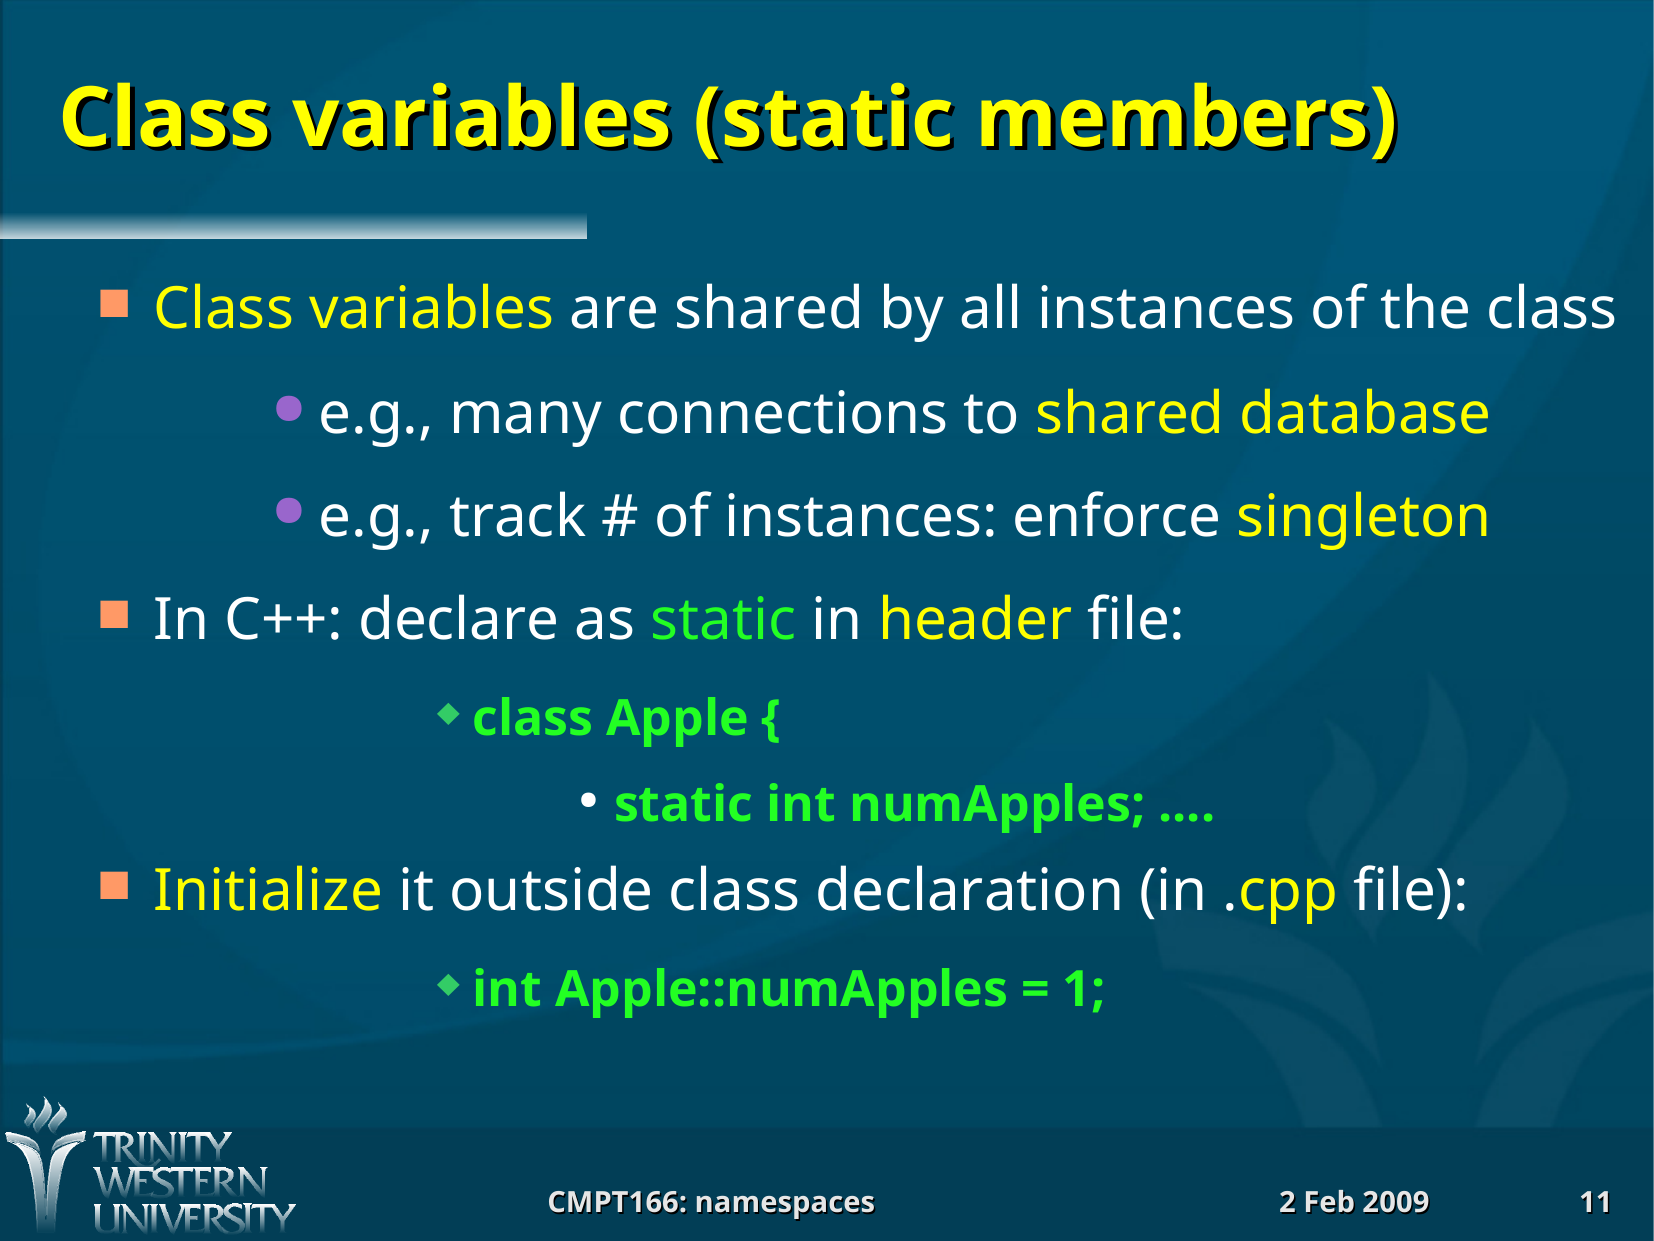

# Class variables (static members)
Class variables are shared by all instances of the class
e.g., many connections to shared database
e.g., track # of instances: enforce singleton
In C++: declare as static in header file:
class Apple {
static int numApples; ....
Initialize it outside class declaration (in .cpp file):
int Apple::numApples = 1;
CMPT166: namespaces
2 Feb 2009
11